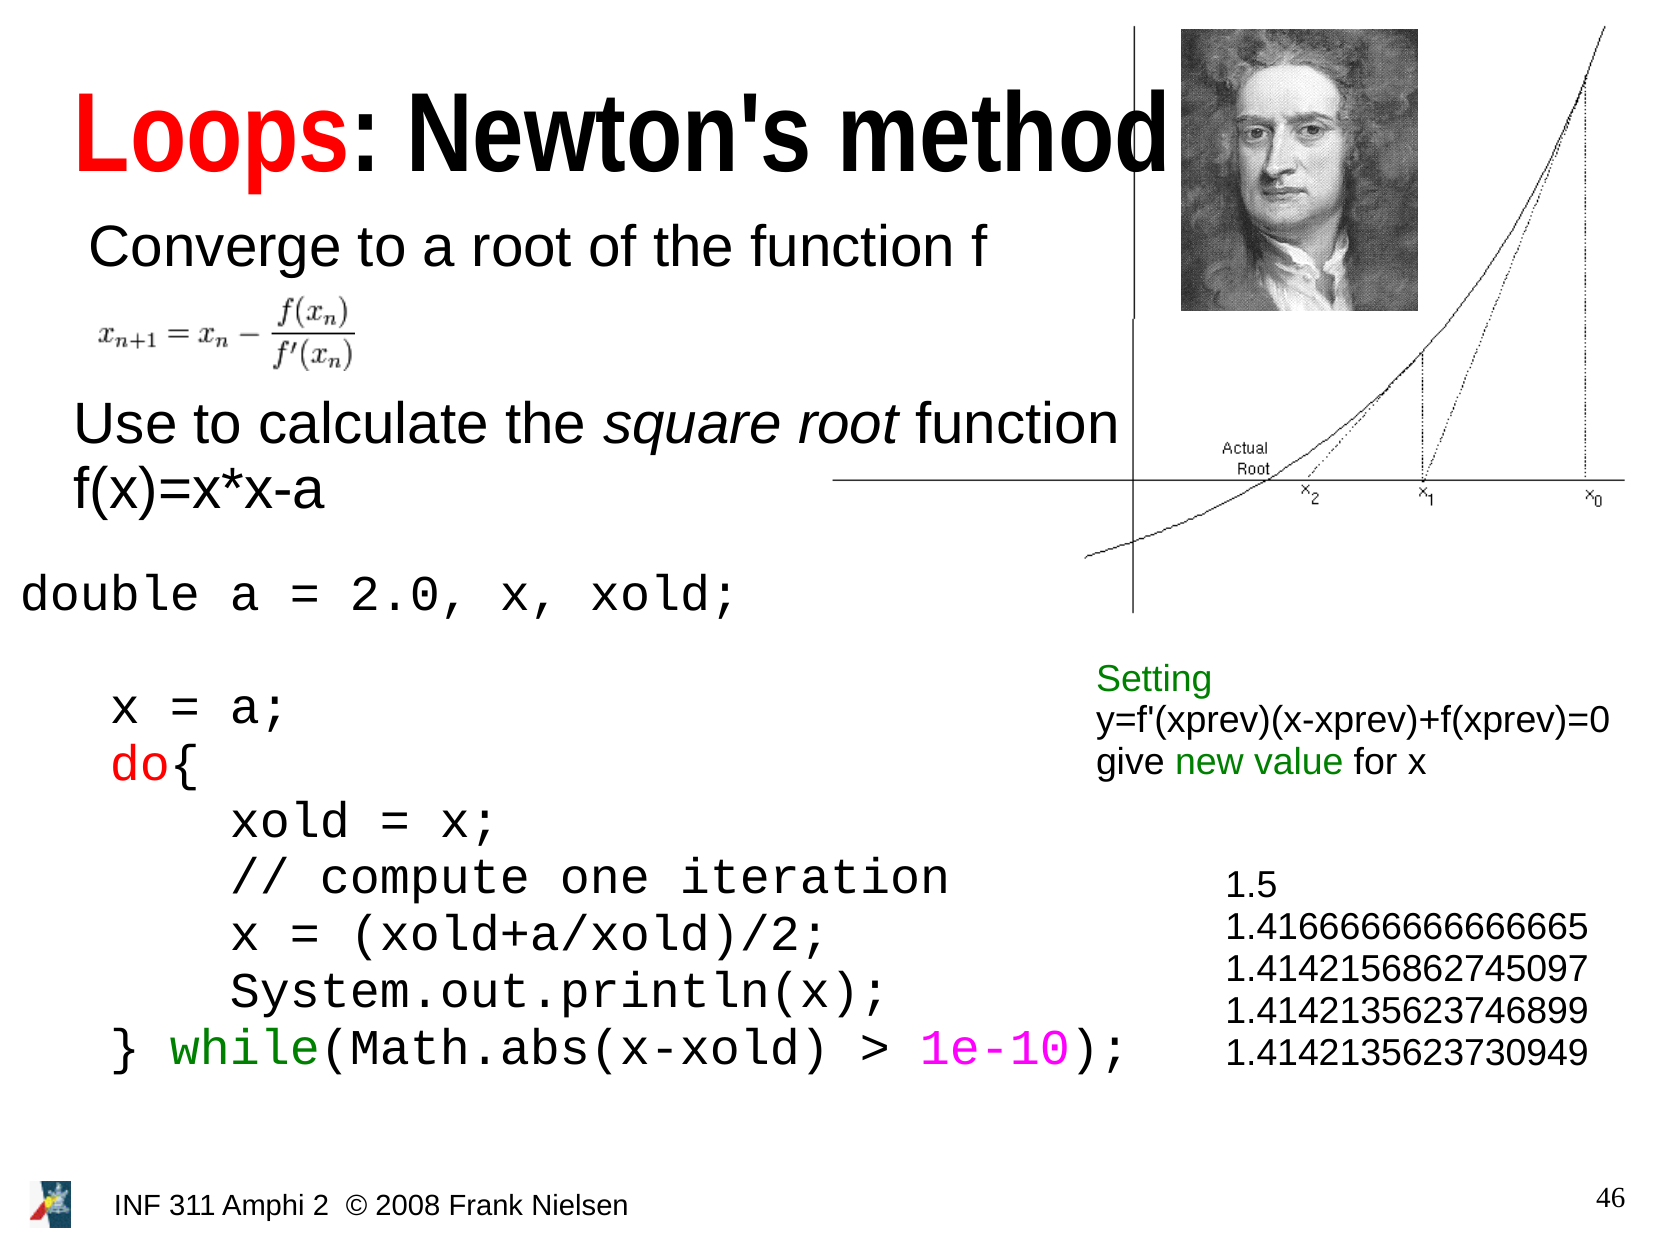

Loops: Newton's method
Converge to a root of the function f
Use to calculate the square root function
f(x)=x*x-a
 double a = 2.0, x, xold;
 x = a;
 do{
 xold = x;
 // compute one iteration
 x = (xold+a/xold)/2;
 System.out.println(x);
 } while(Math.abs(x-xold) > 1e-10);
Setting
y=f'(xprev)(x-xprev)+f(xprev)=0
give new value for x
1.5
1.4166666666666665
1.4142156862745097
1.4142135623746899
1.4142135623730949